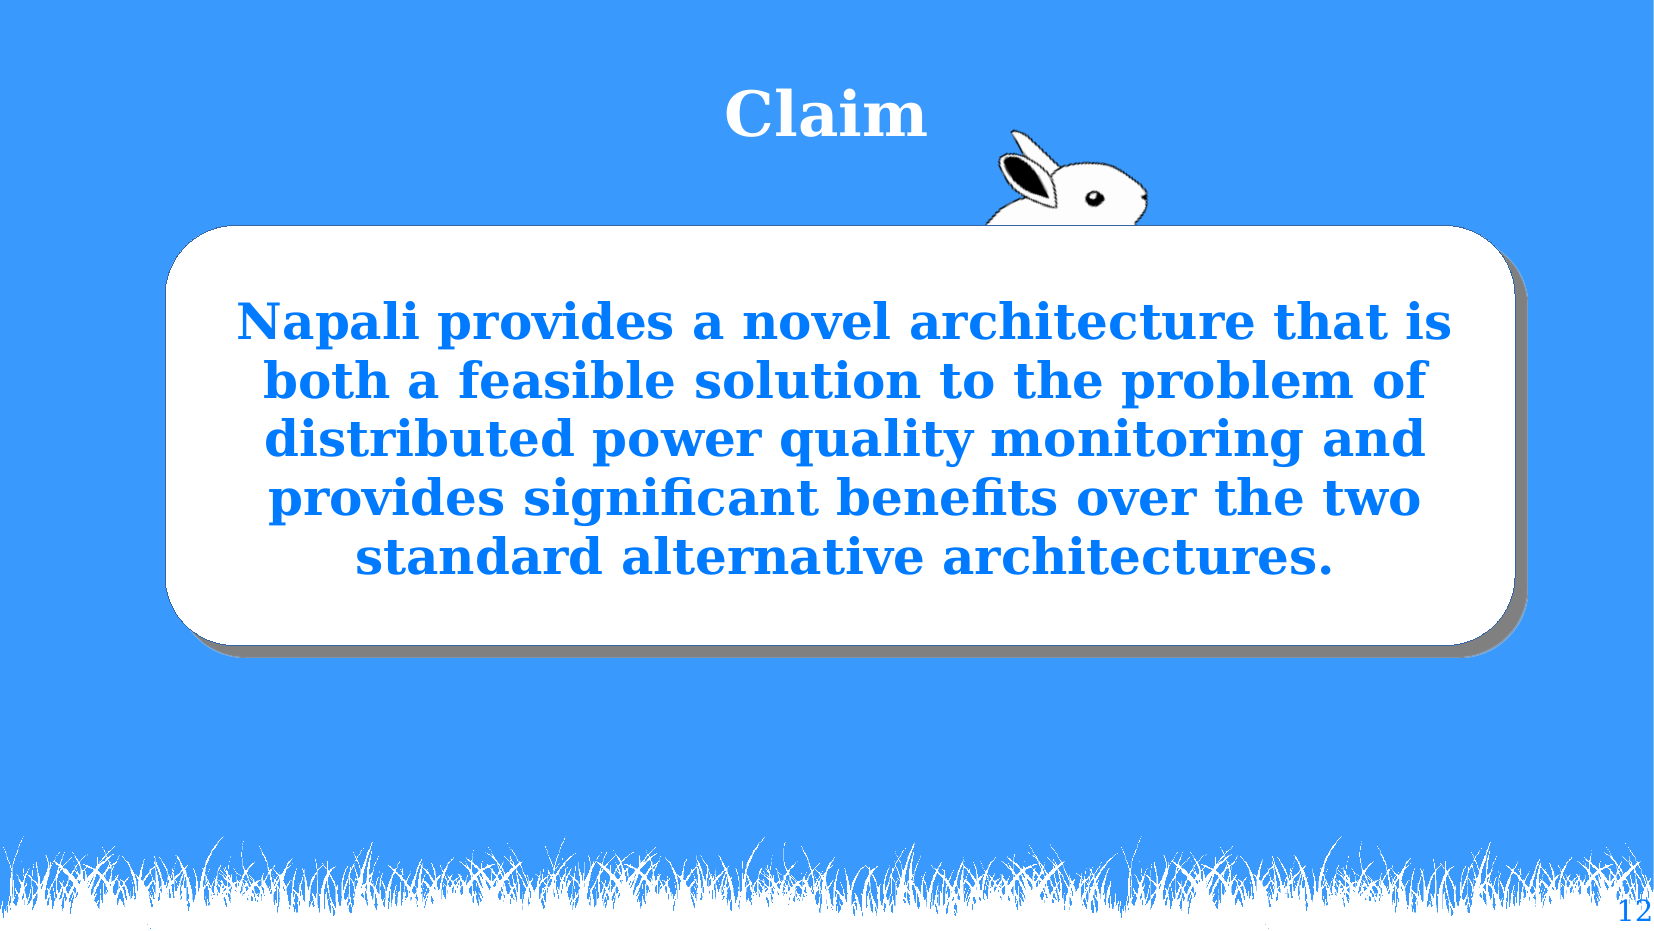

# Claim
Napali provides a novel architecture that is both a feasible solution to the problem of distributed power quality monitoring and provides significant benefits over the two standard alternative architectures.
12